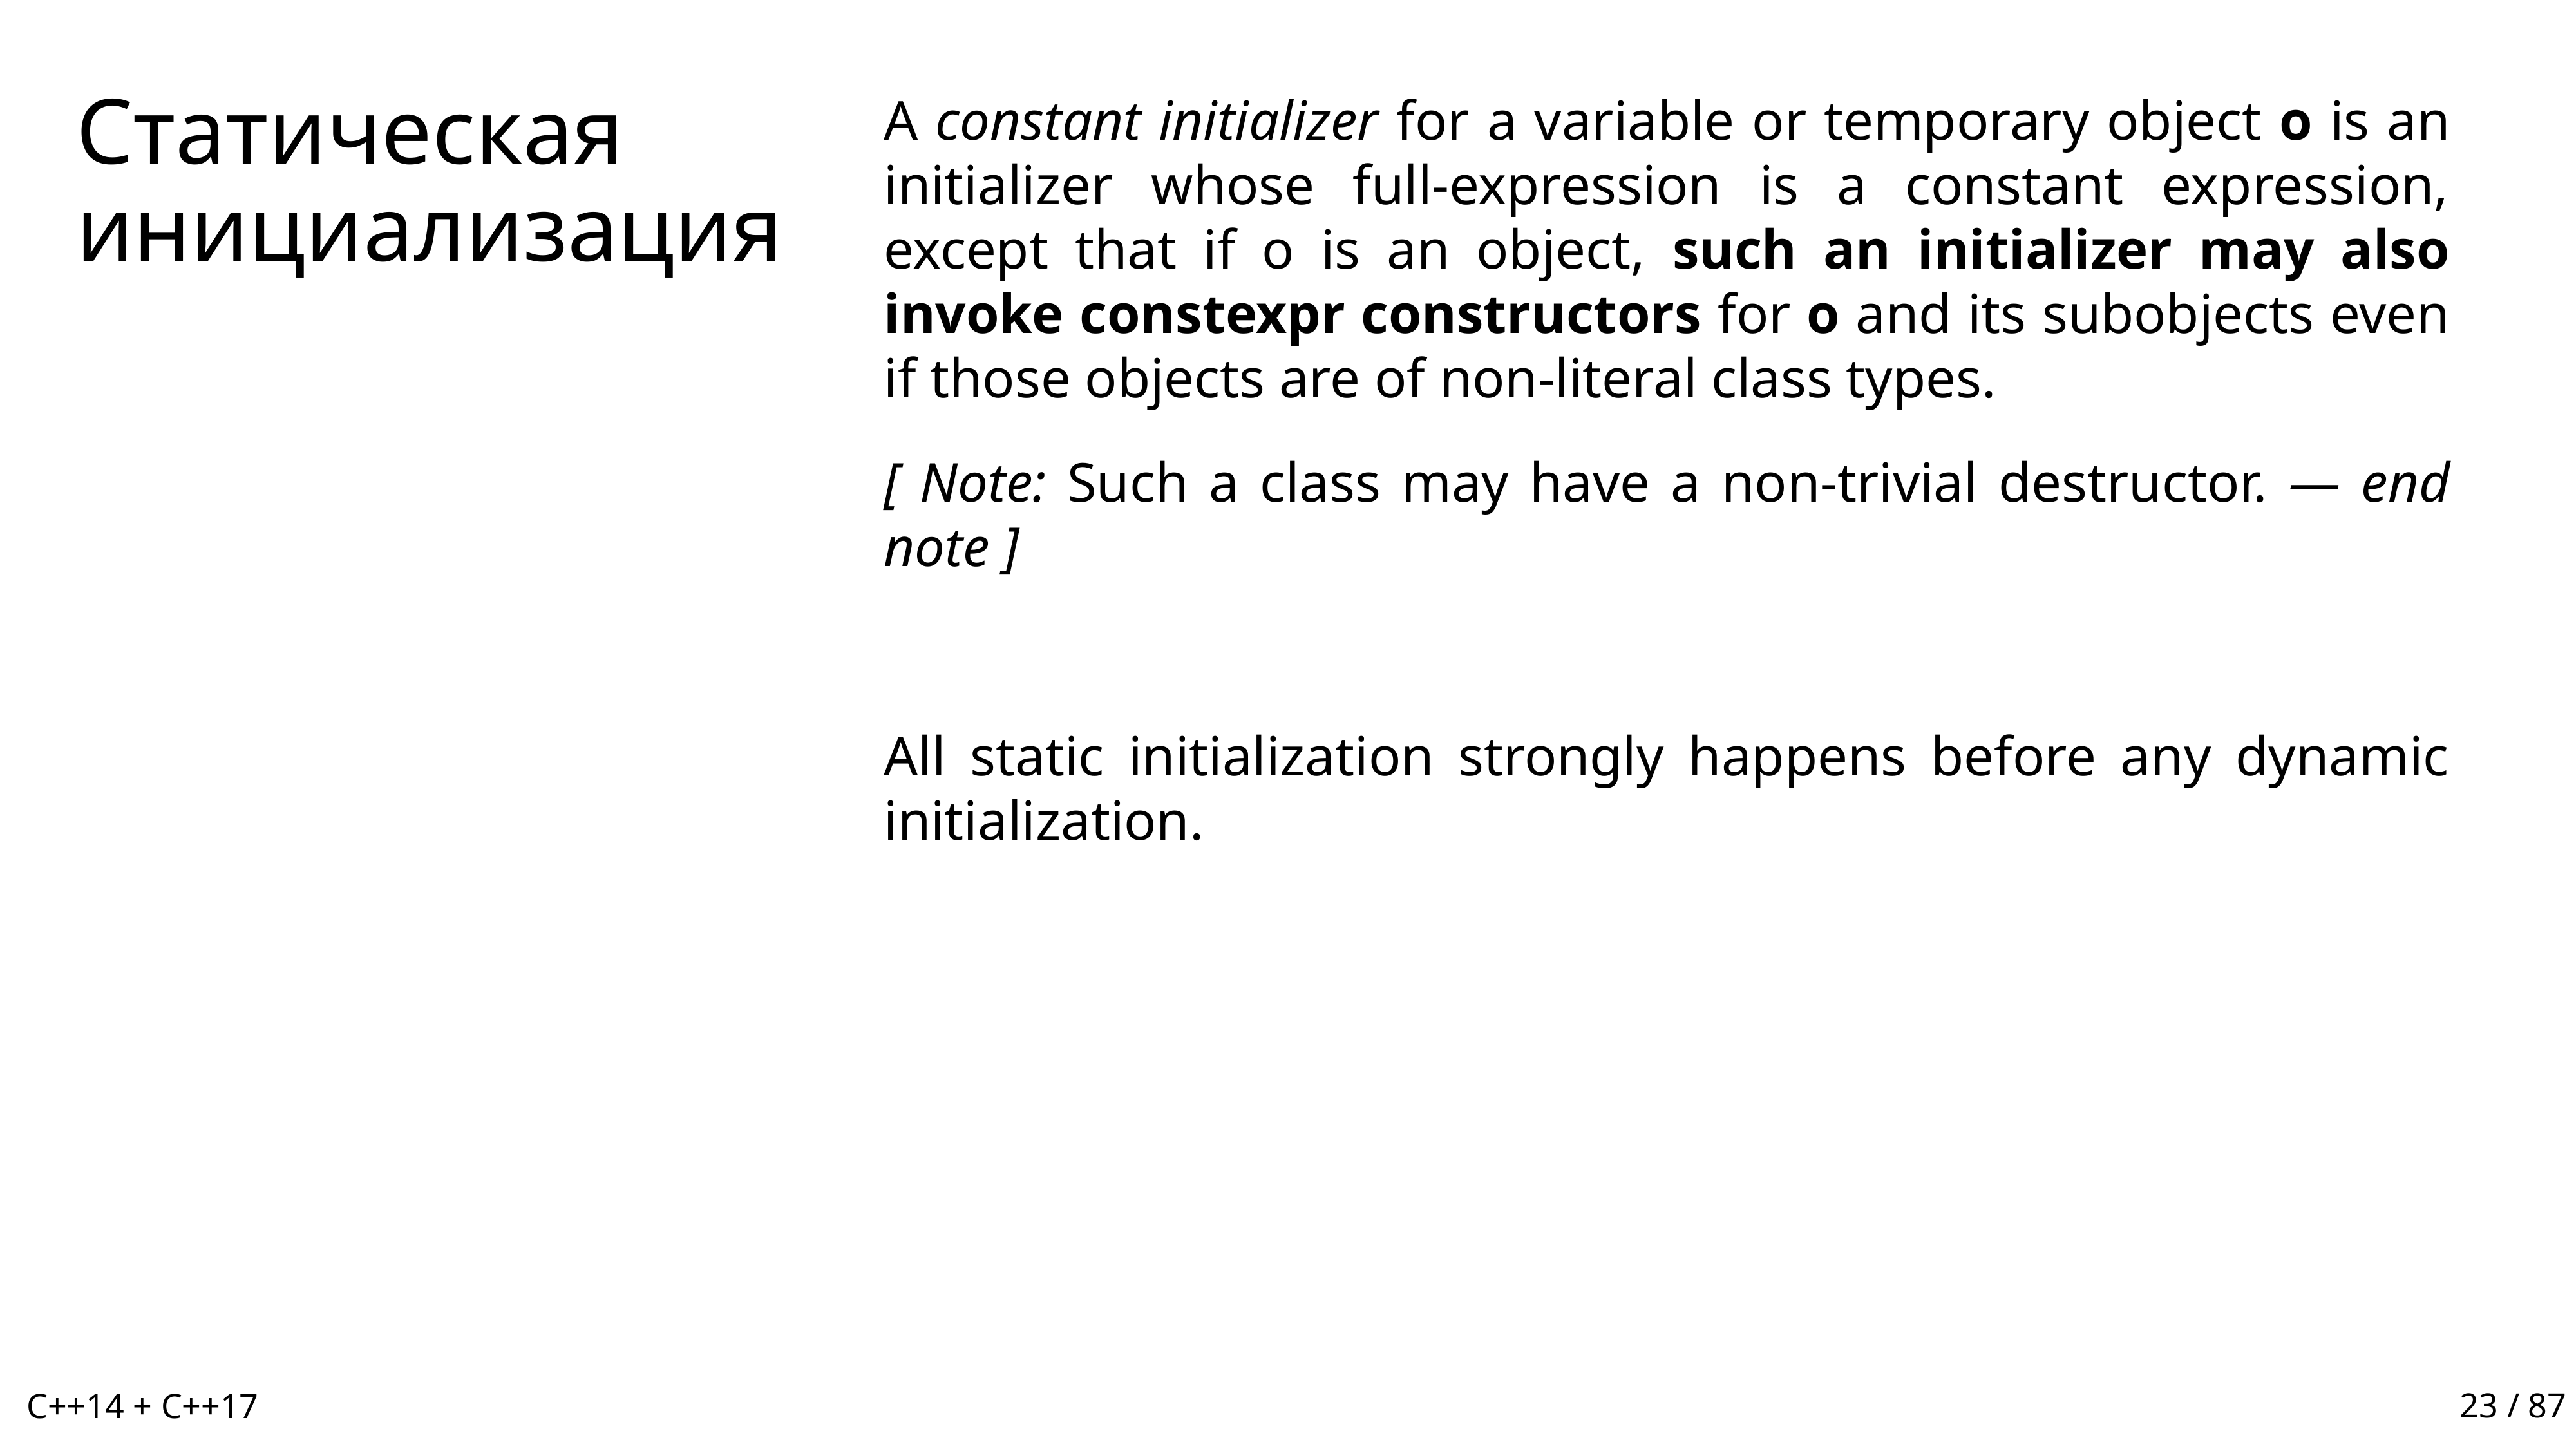

# Статическая инициализация
A constant initializer for a variable or temporary object o is an initializer whose full-expression is a constant expression, except that if o is an object, such an initializer may also invoke constexpr constructors for o and its subobjects even if those objects are of non-literal class types.
[ Note: Such a class may have a non-trivial destructor. — end note ]
All static initialization strongly happens before any dynamic initialization.
C++14 + C++17